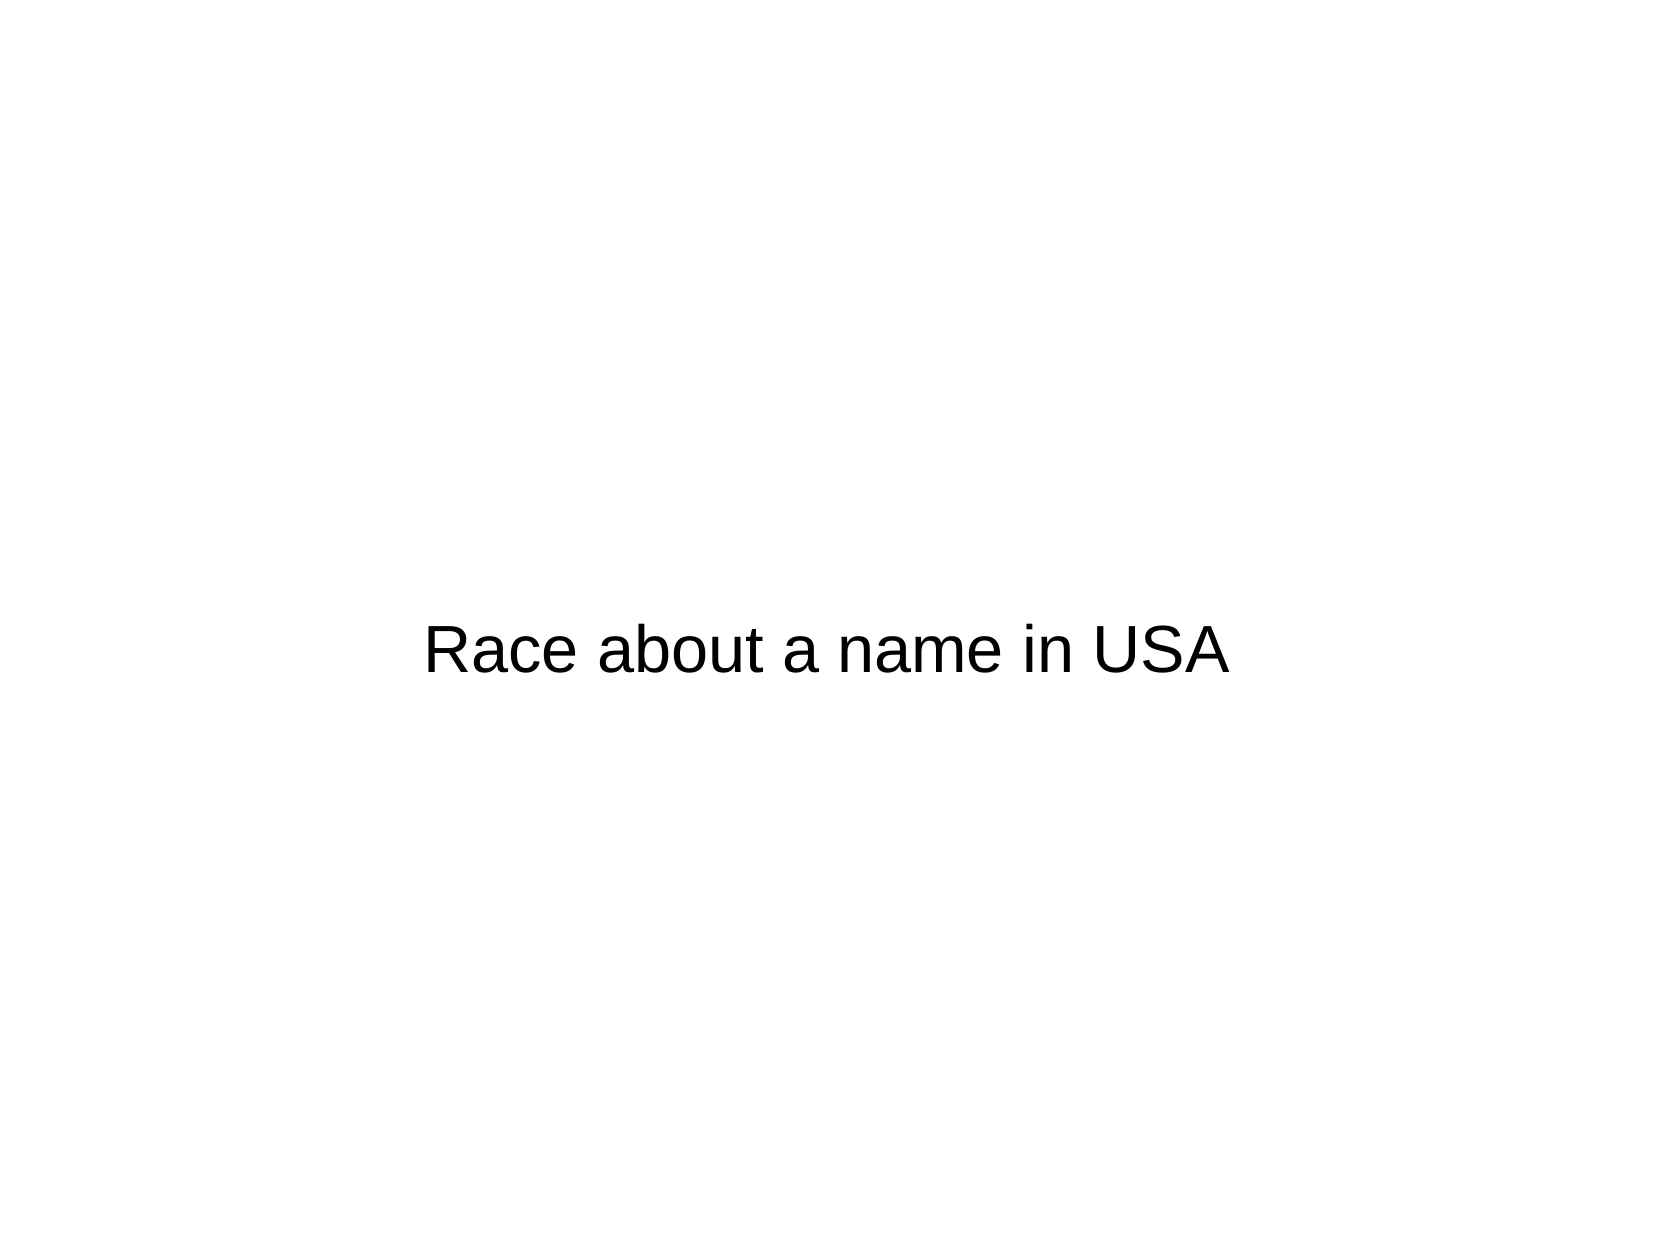

#
Race about a name in USA